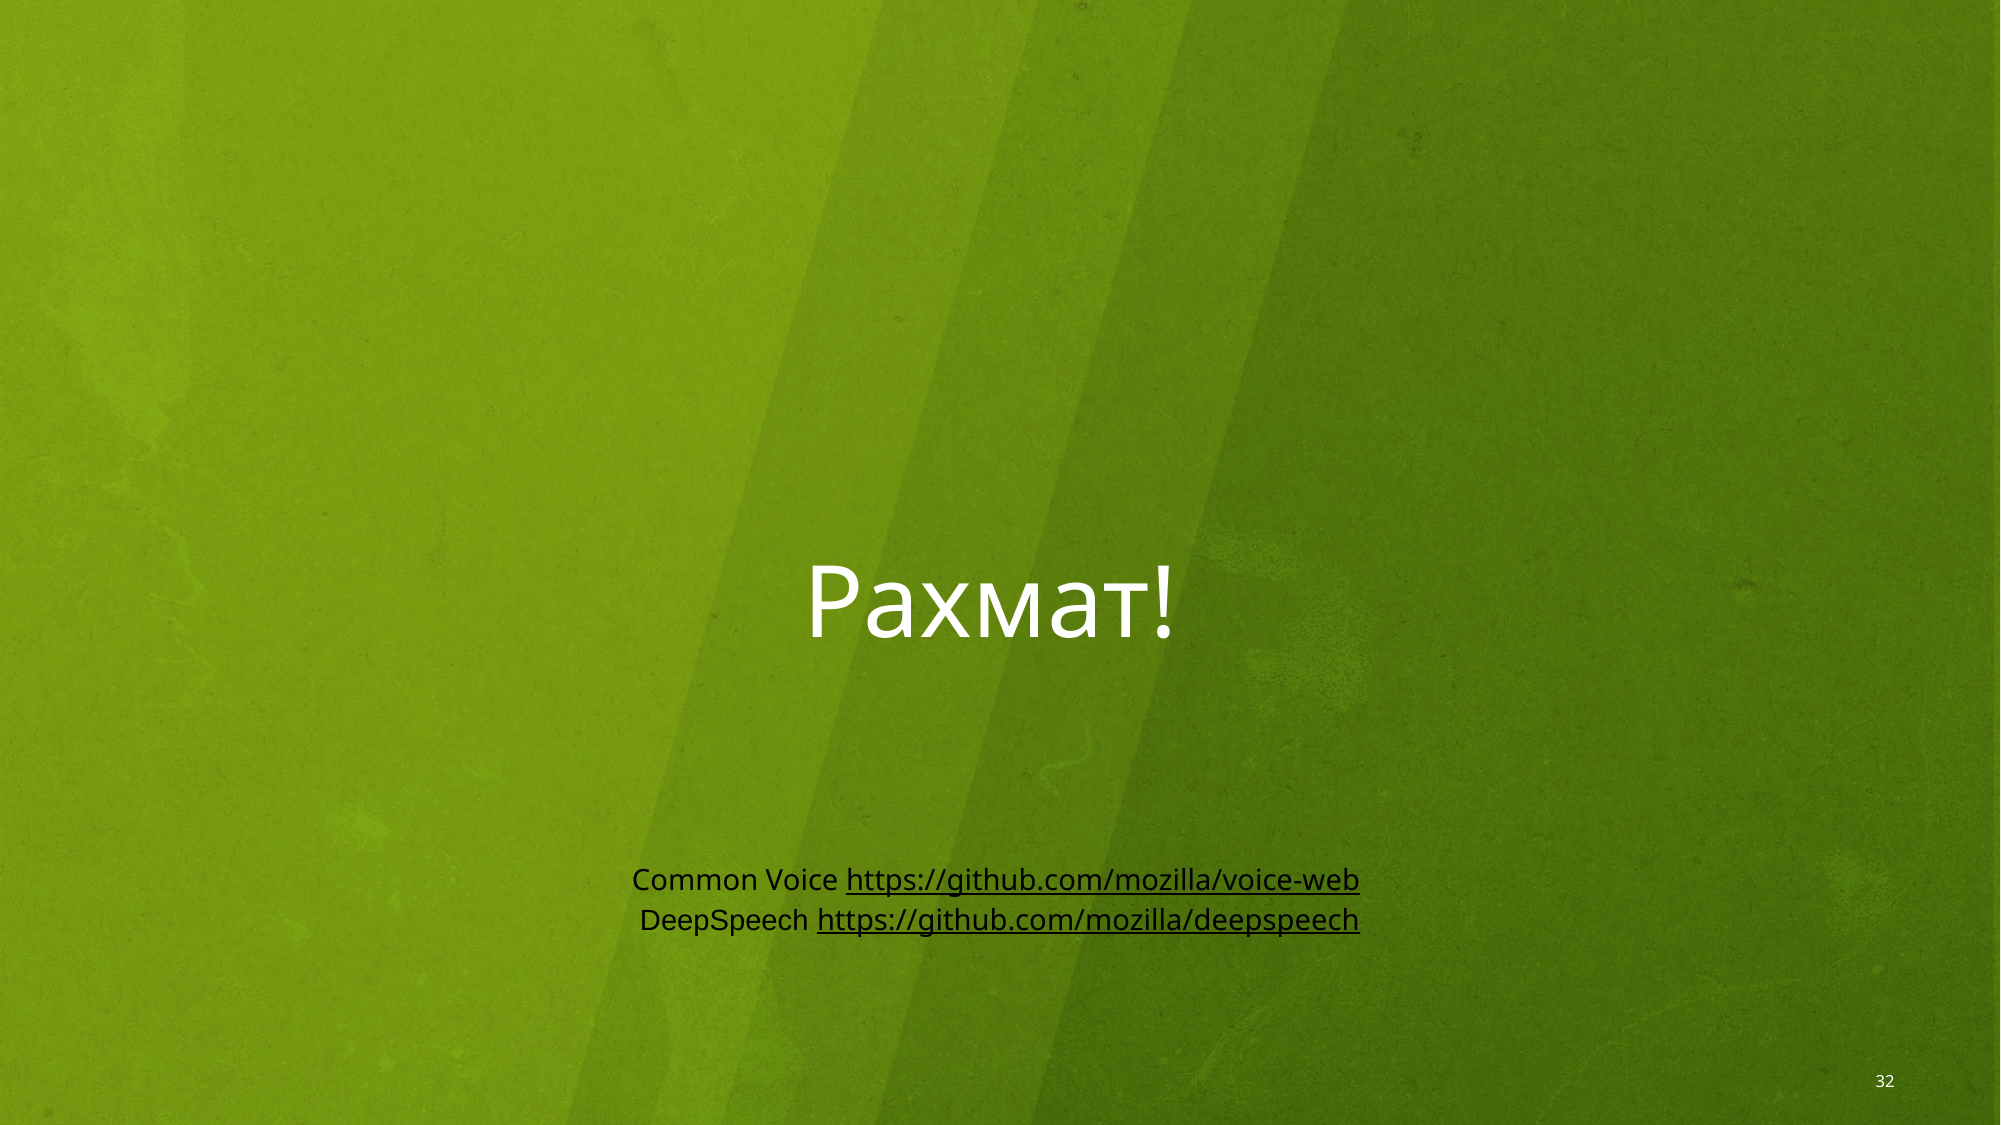

# Рахмат!
Common Voice https://github.com/mozilla/voice-web
DeepSpeech https://github.com/mozilla/deepspeech